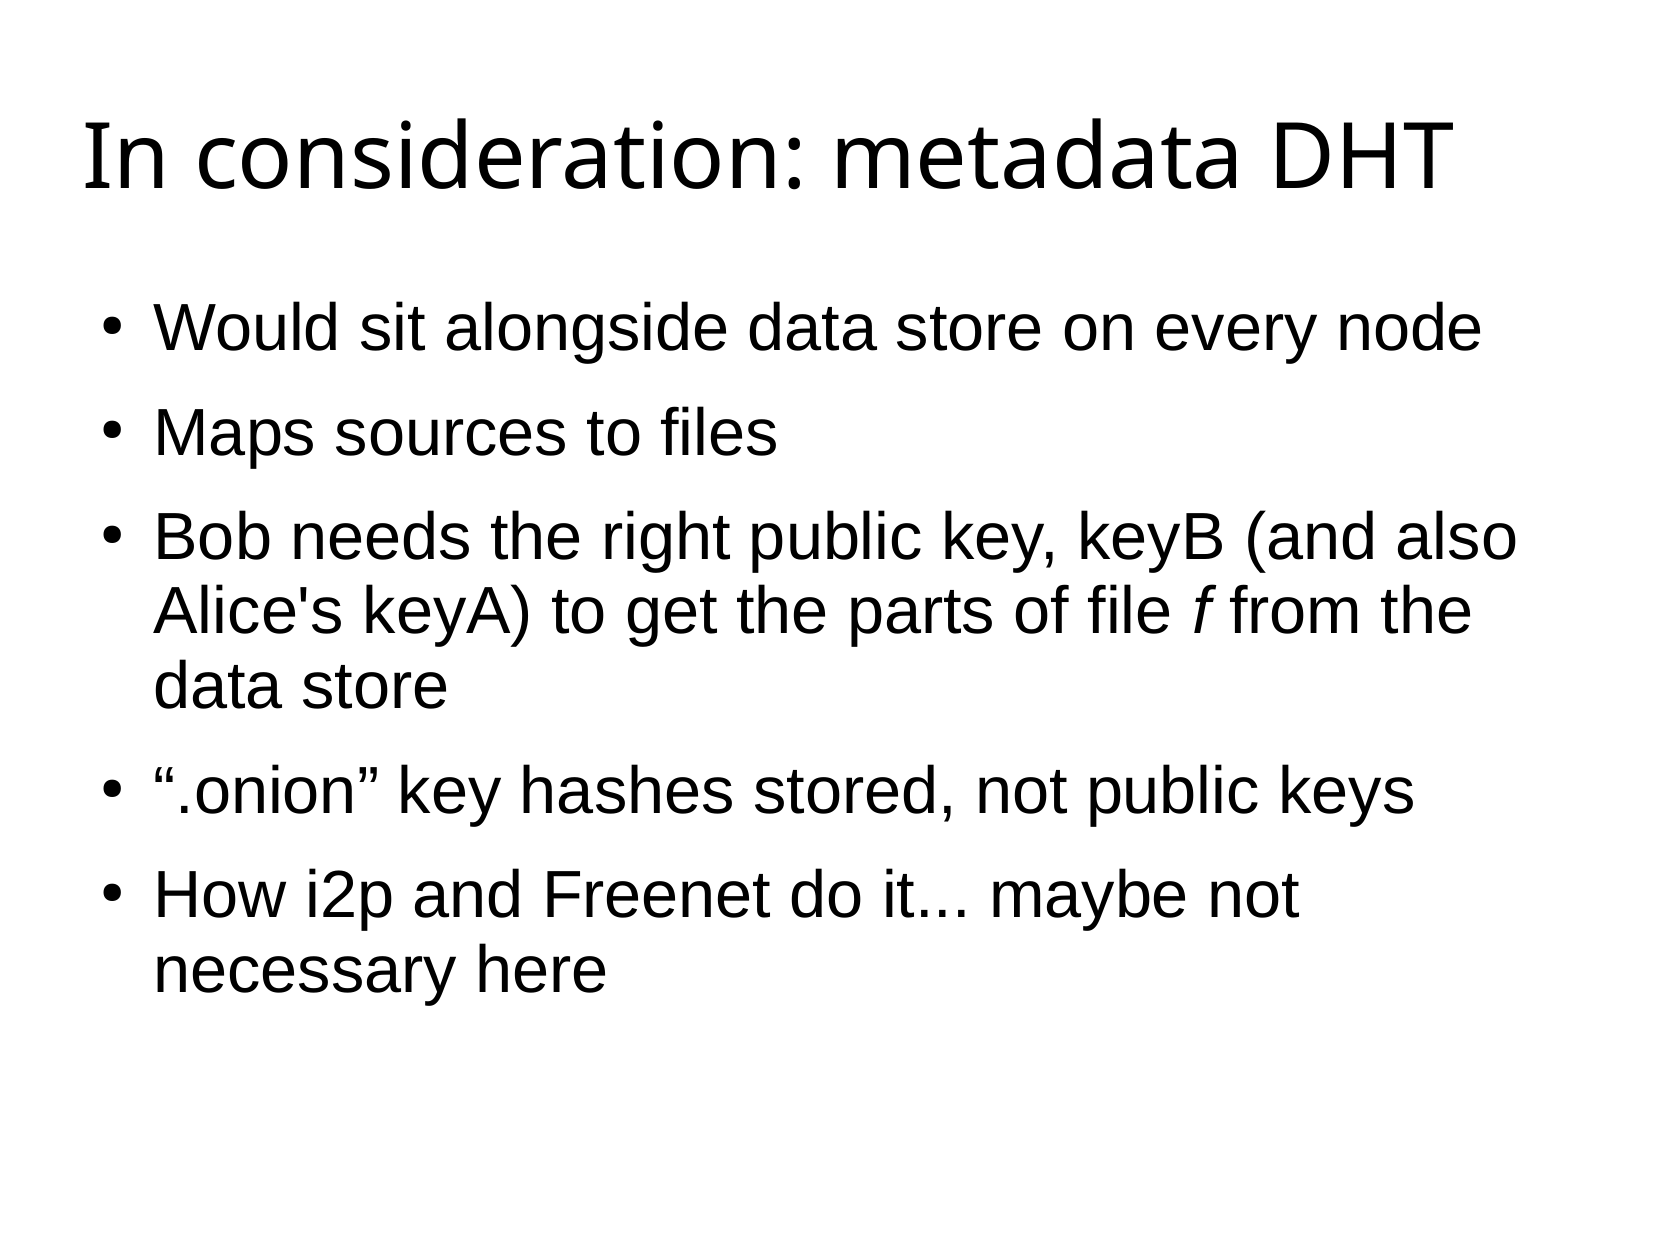

# In consideration: metadata DHT
Would sit alongside data store on every node
Maps sources to files
Bob needs the right public key, keyB (and also Alice's keyA) to get the parts of file f from the data store
“.onion” key hashes stored, not public keys
How i2p and Freenet do it... maybe not necessary here